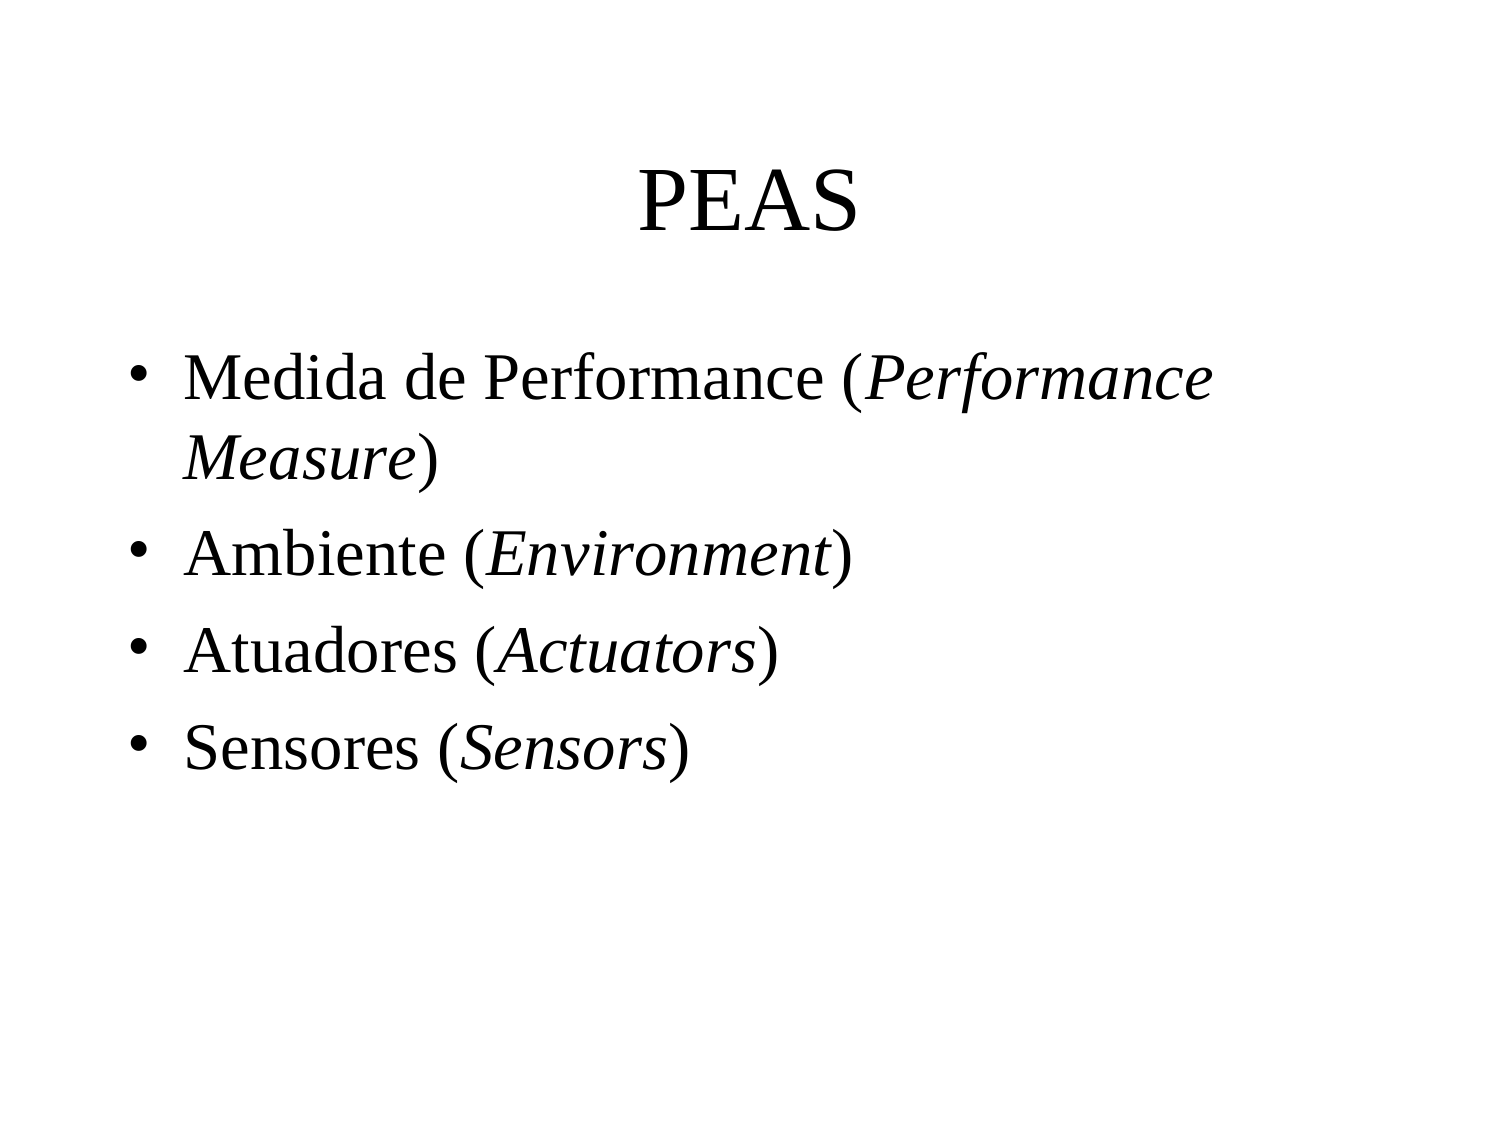

# PEAS
Medida de Performance (Performance Measure)
Ambiente (Environment)
Atuadores (Actuators)
Sensores (Sensors)